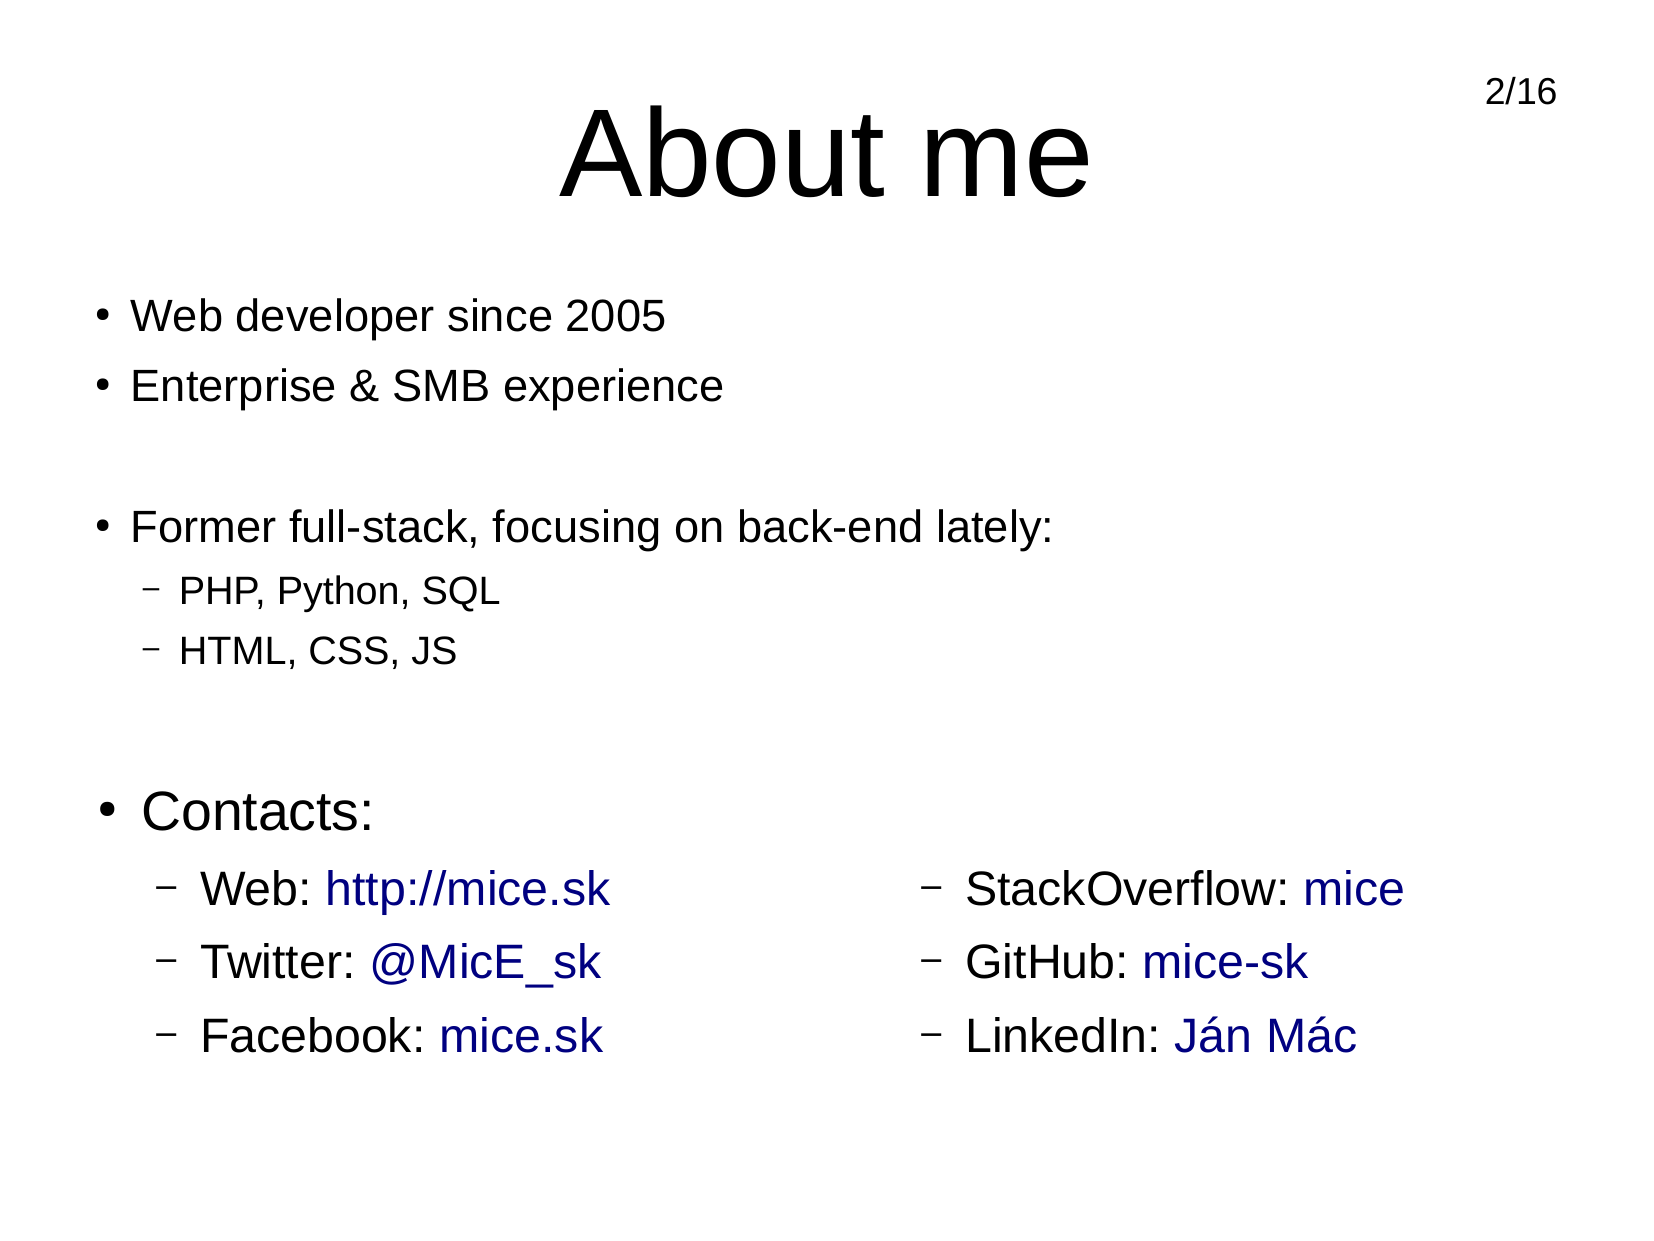

# About me
Web developer since 2005
Enterprise & SMB experience
Former full-stack, focusing on back-end lately:
PHP, Python, SQL
HTML, CSS, JS
Contacts:
Web: http://mice.sk
Twitter: @MicE_sk
Facebook: mice.sk
StackOverflow: mice
GitHub: mice-sk
LinkedIn: Ján Mác